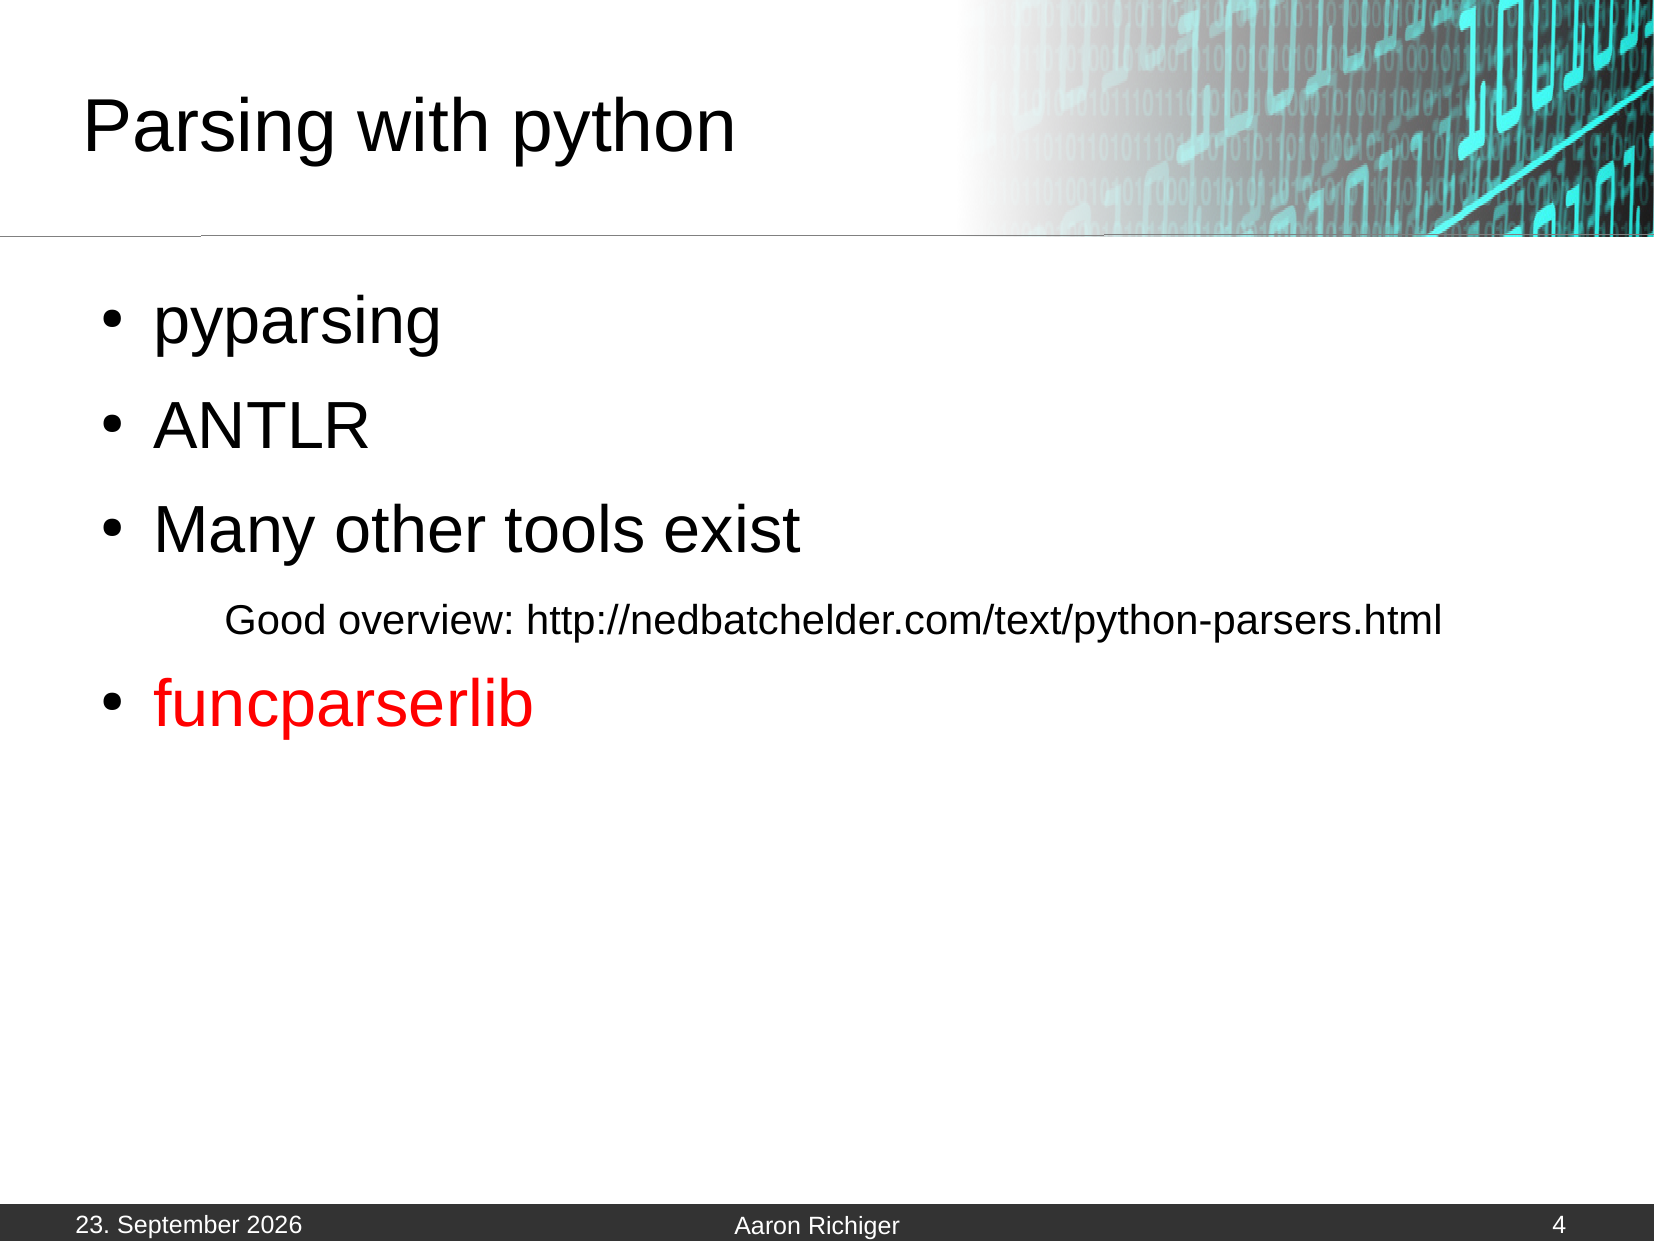

# Parsing with python
pyparsing
ANTLR
Many other tools exist
Good overview: http://nedbatchelder.com/text/python-parsers.html
funcparserlib
4
Aaron Richiger